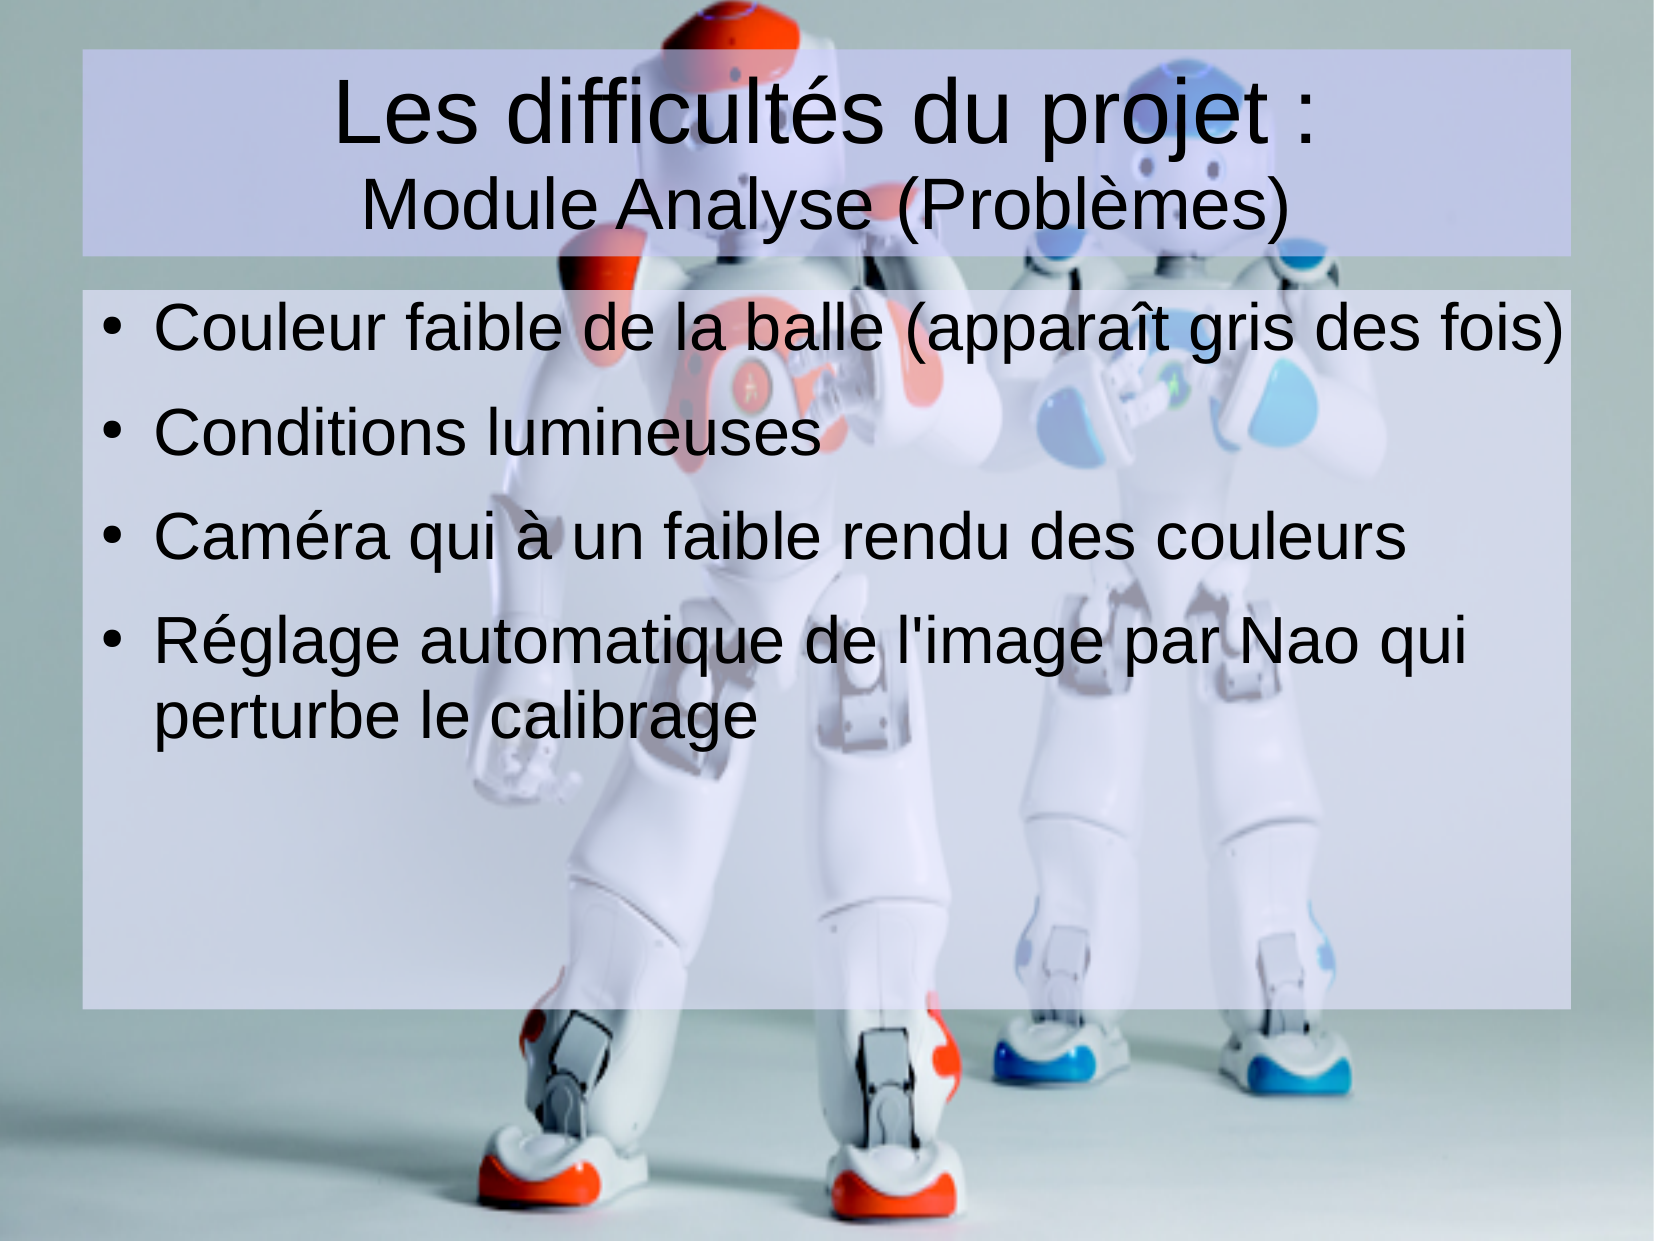

# Les difficultés du projet : Module Analyse (Problèmes)
Couleur faible de la balle (apparaît gris des fois)
Conditions lumineuses
Caméra qui à un faible rendu des couleurs
Réglage automatique de l'image par Nao qui perturbe le calibrage